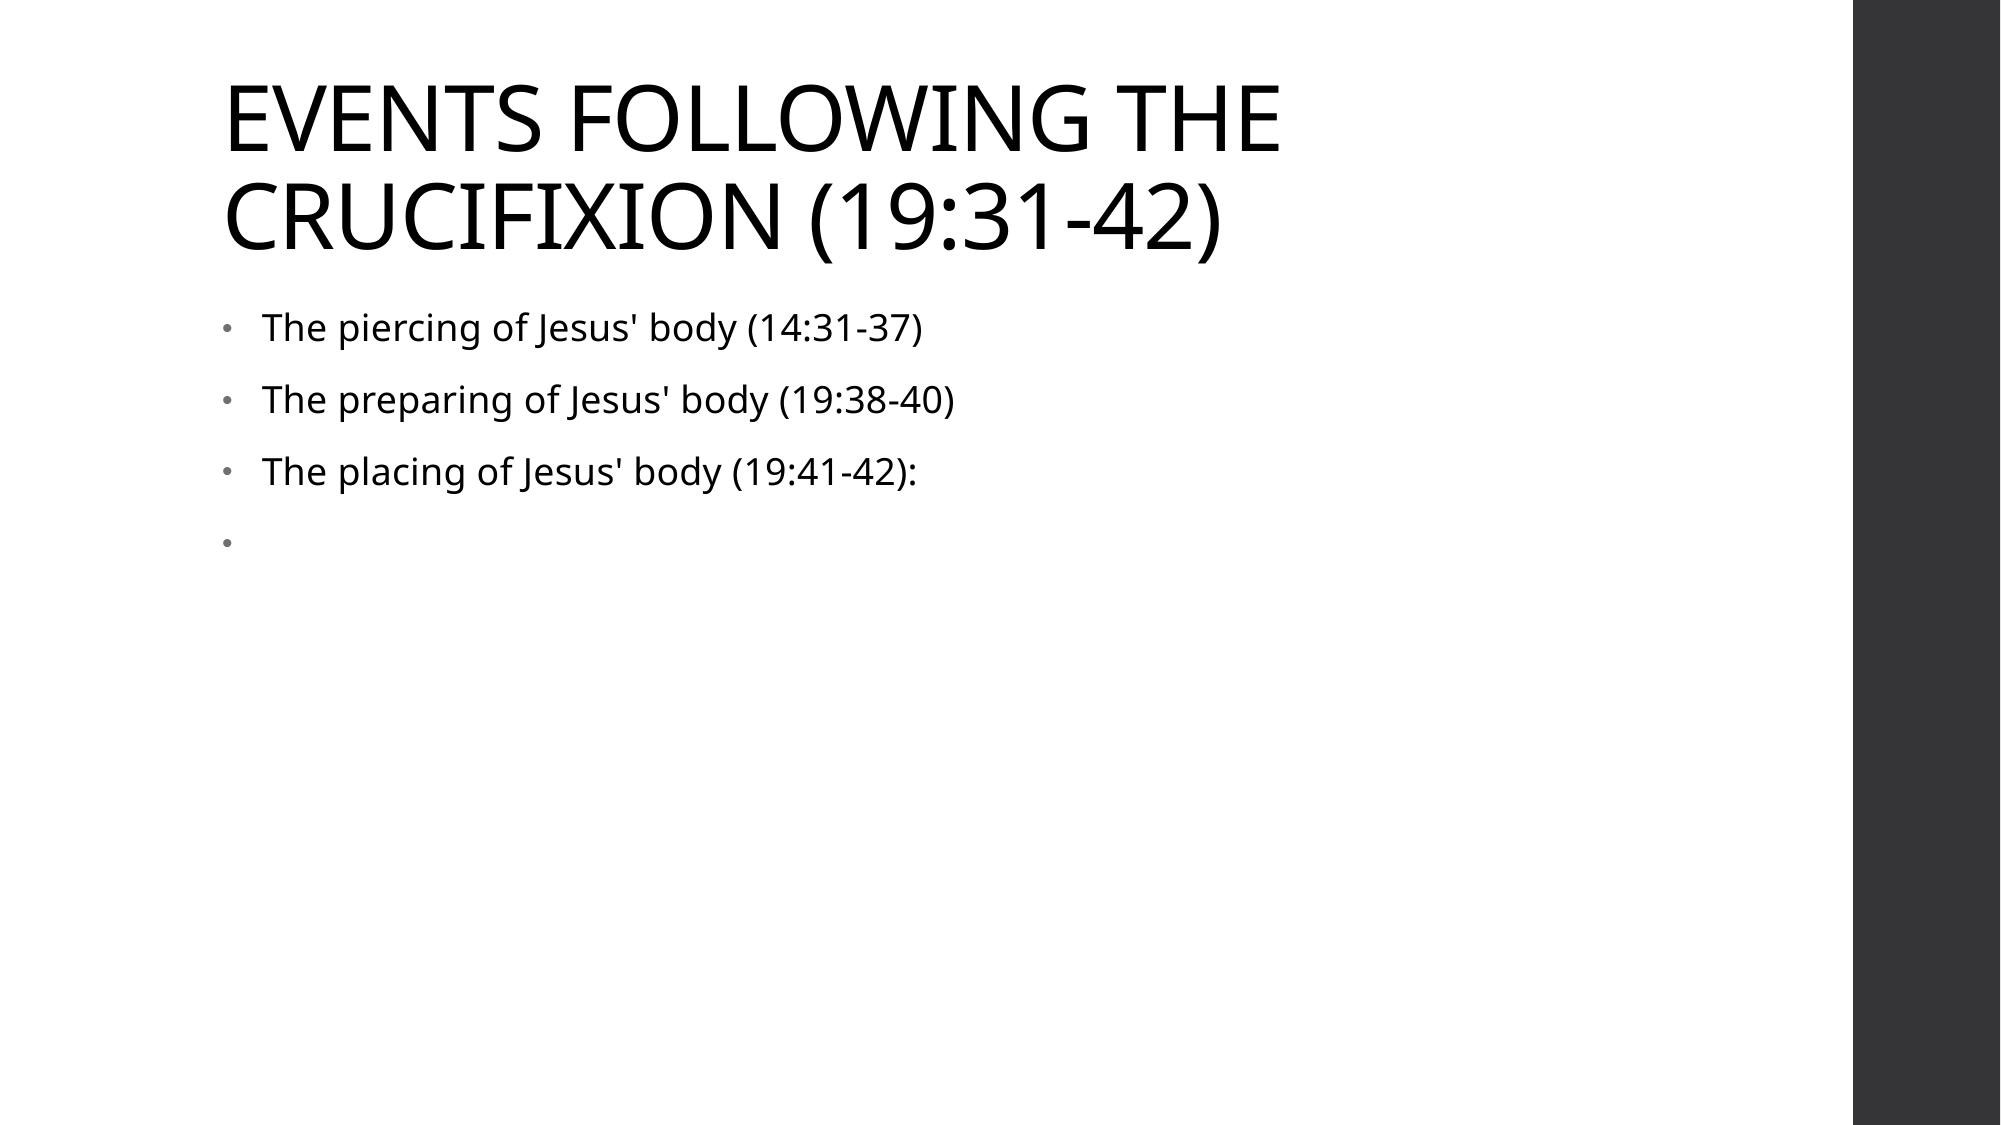

# EVENTS FOLLOWING THE CRUCIFIXION (19:31-42)
 The piercing of Jesus' body (14:31-37)
 The preparing of Jesus' body (19:38-40)
 The placing of Jesus' body (19:41-42):